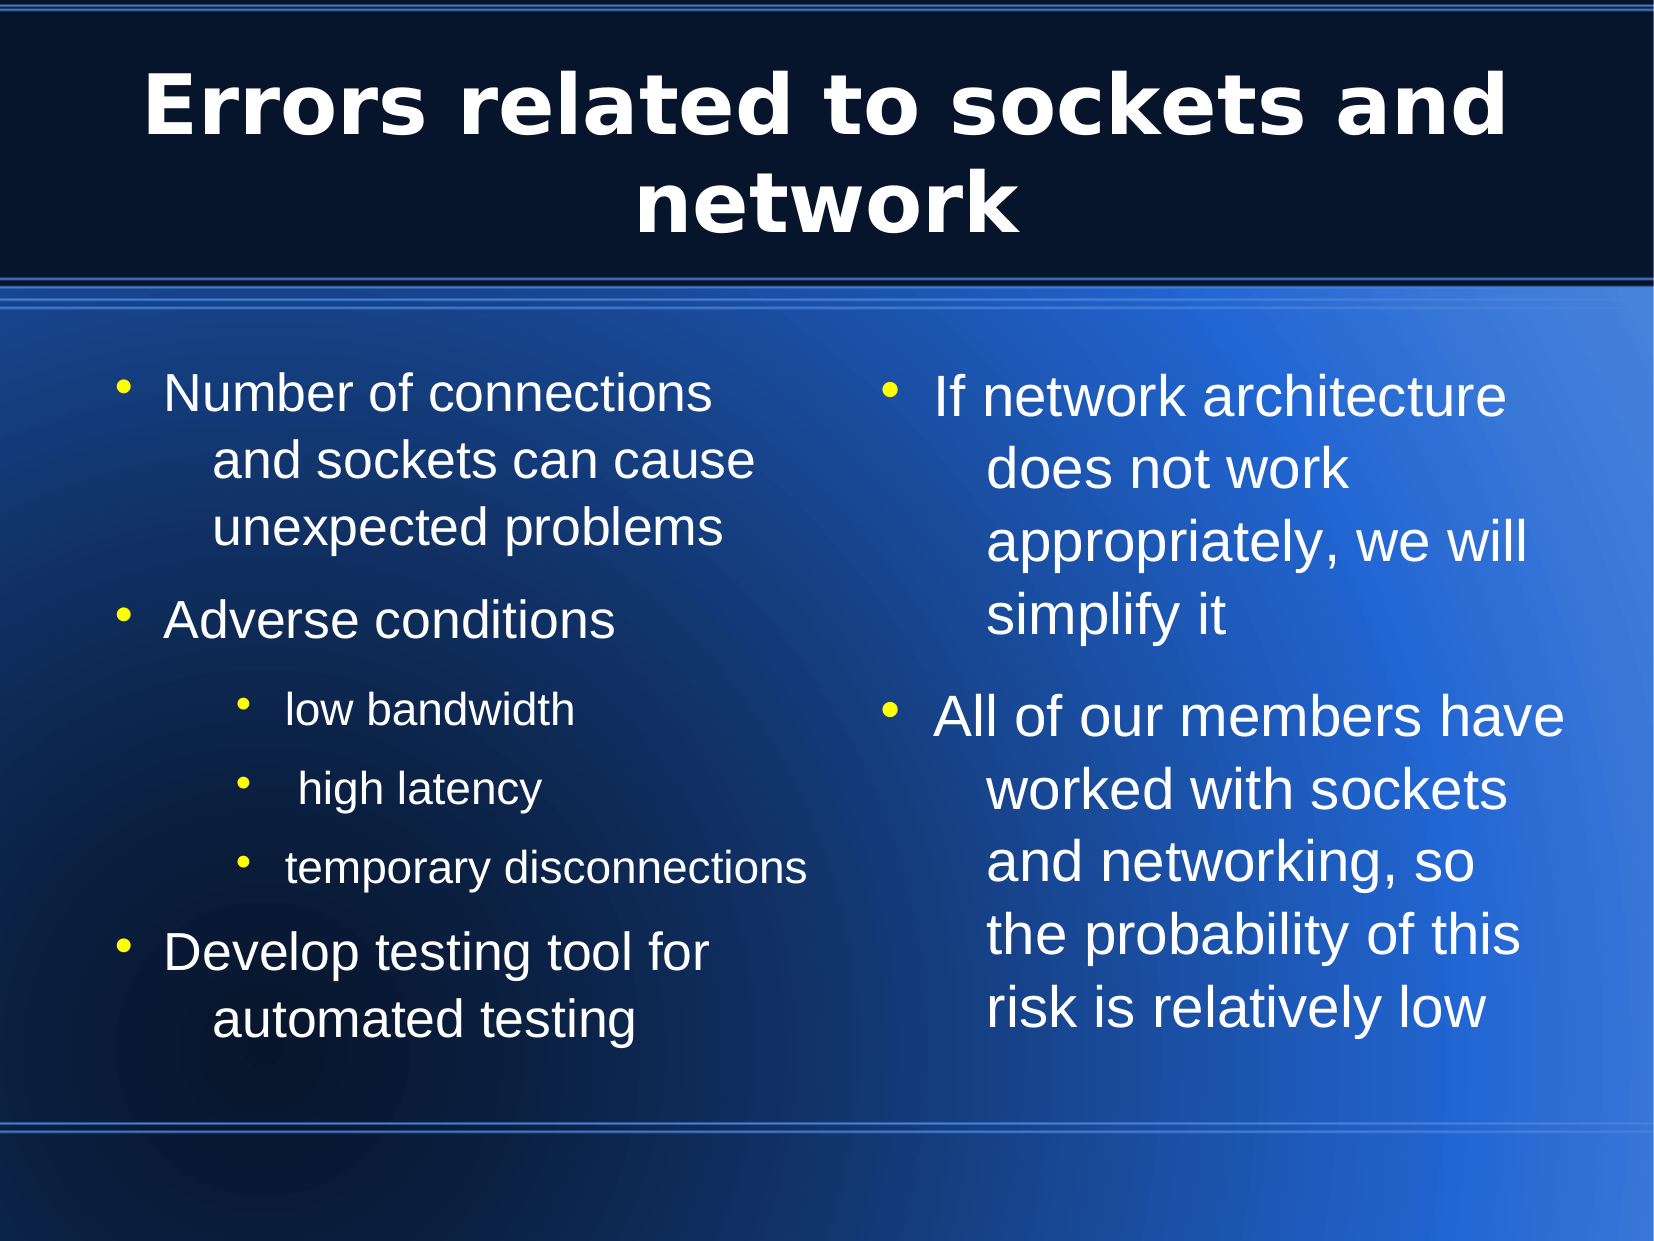

# Errors related to sockets and network
Number of connections and sockets can cause unexpected problems
Adverse conditions
low bandwidth
 high latency
temporary disconnections
Develop testing tool for automated testing
If network architecture does not work appropriately, we will simplify it
All of our members have worked with sockets and networking, so the probability of this risk is relatively low